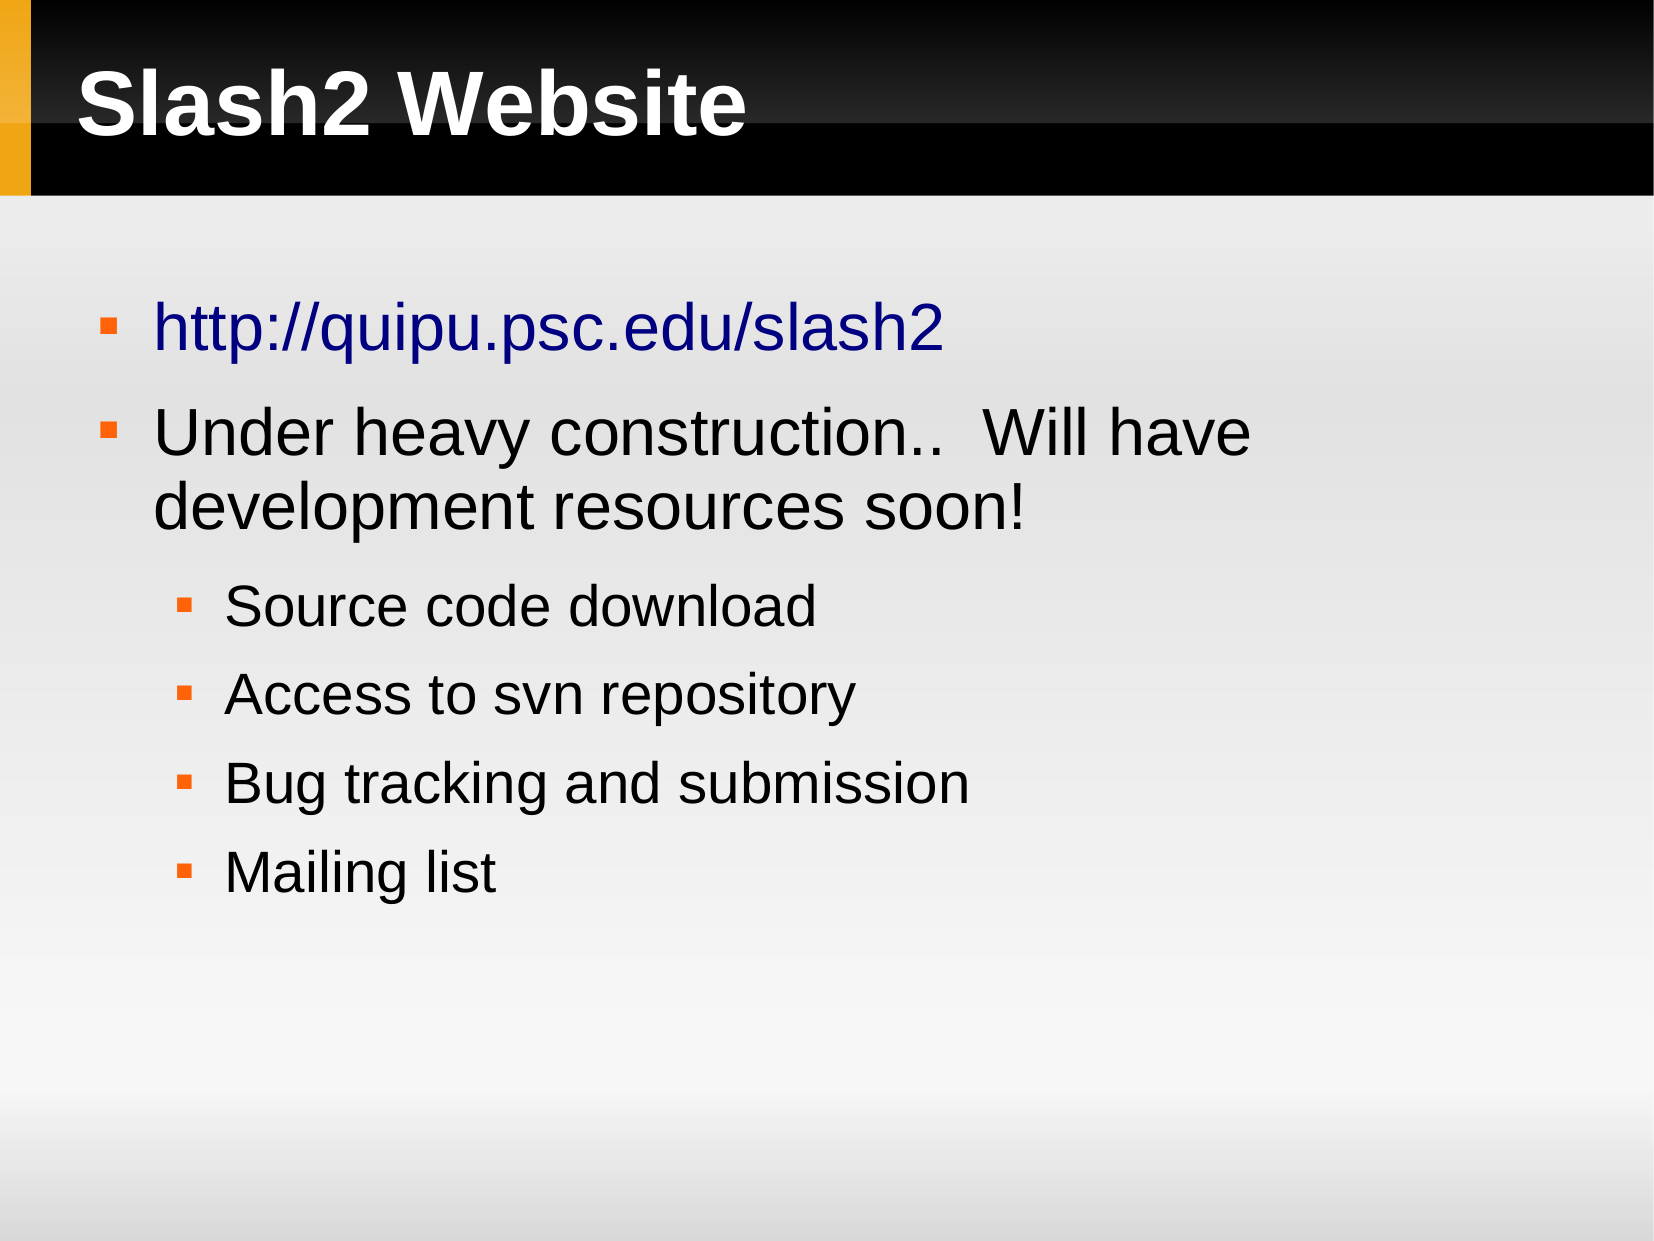

# Slash2 Website
http://quipu.psc.edu/slash2
Under heavy construction.. Will have development resources soon!
Source code download
Access to svn repository
Bug tracking and submission
Mailing list